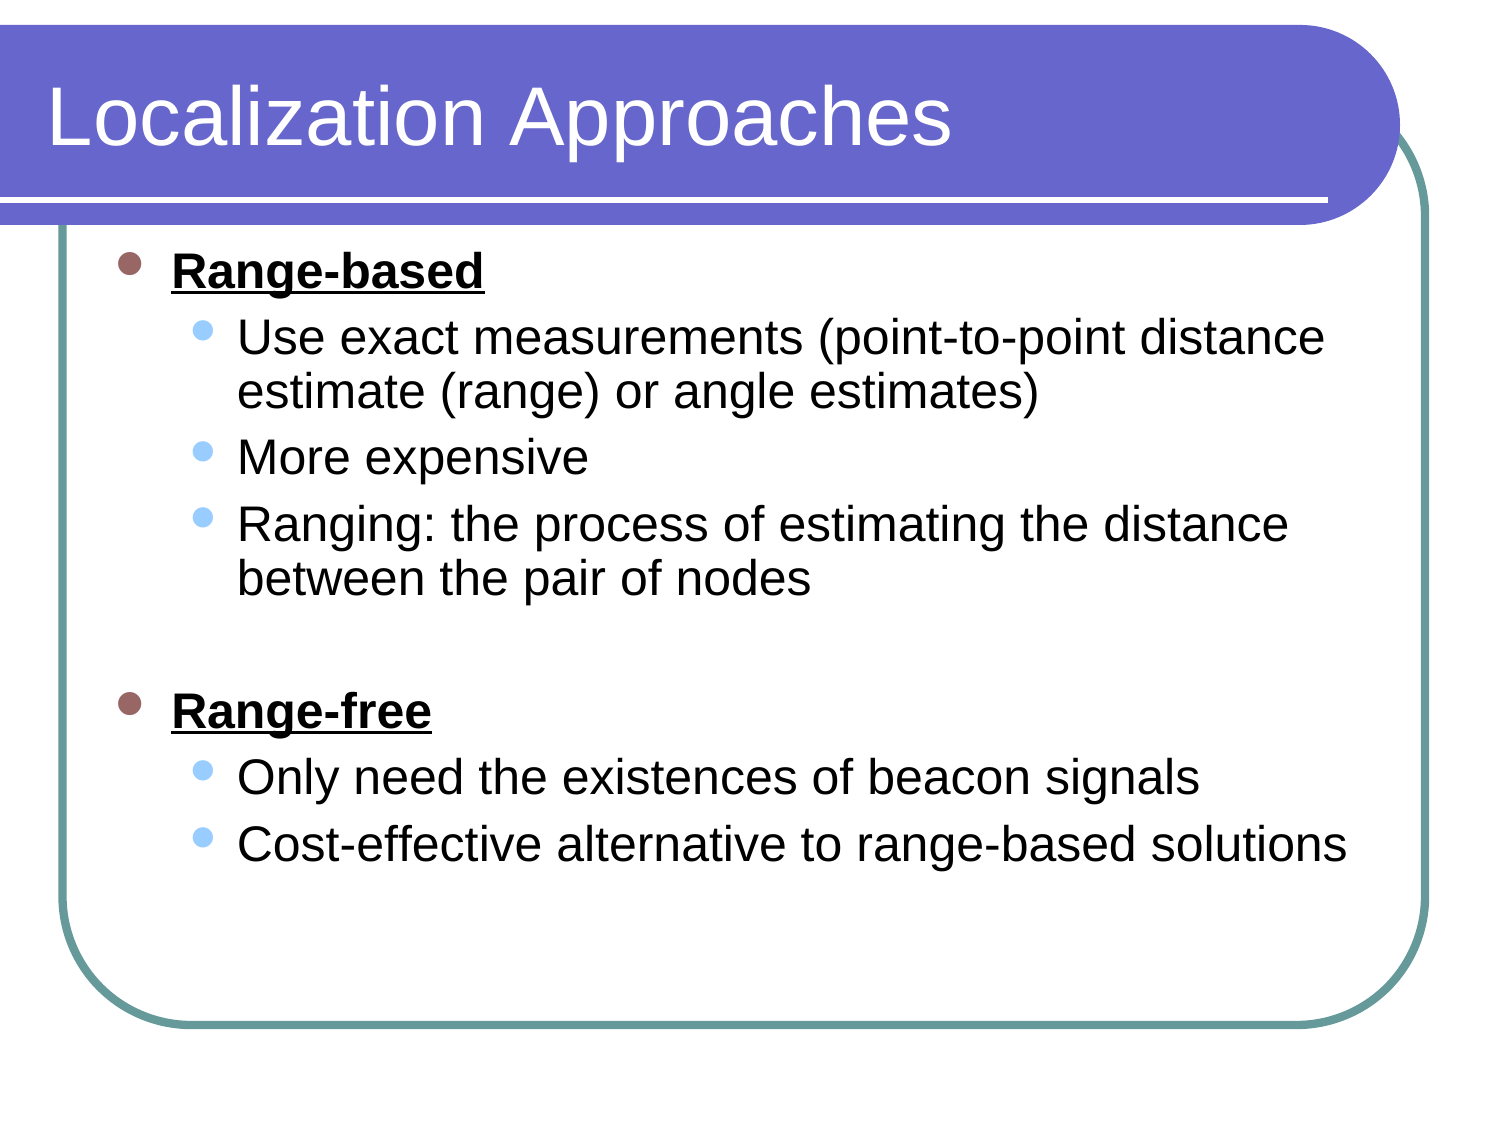

# Localization Approaches
Range-based
Use exact measurements (point-to-point distance estimate (range) or angle estimates)
More expensive
Ranging: the process of estimating the distance between the pair of nodes
Range-free
Only need the existences of beacon signals
Cost-effective alternative to range-based solutions